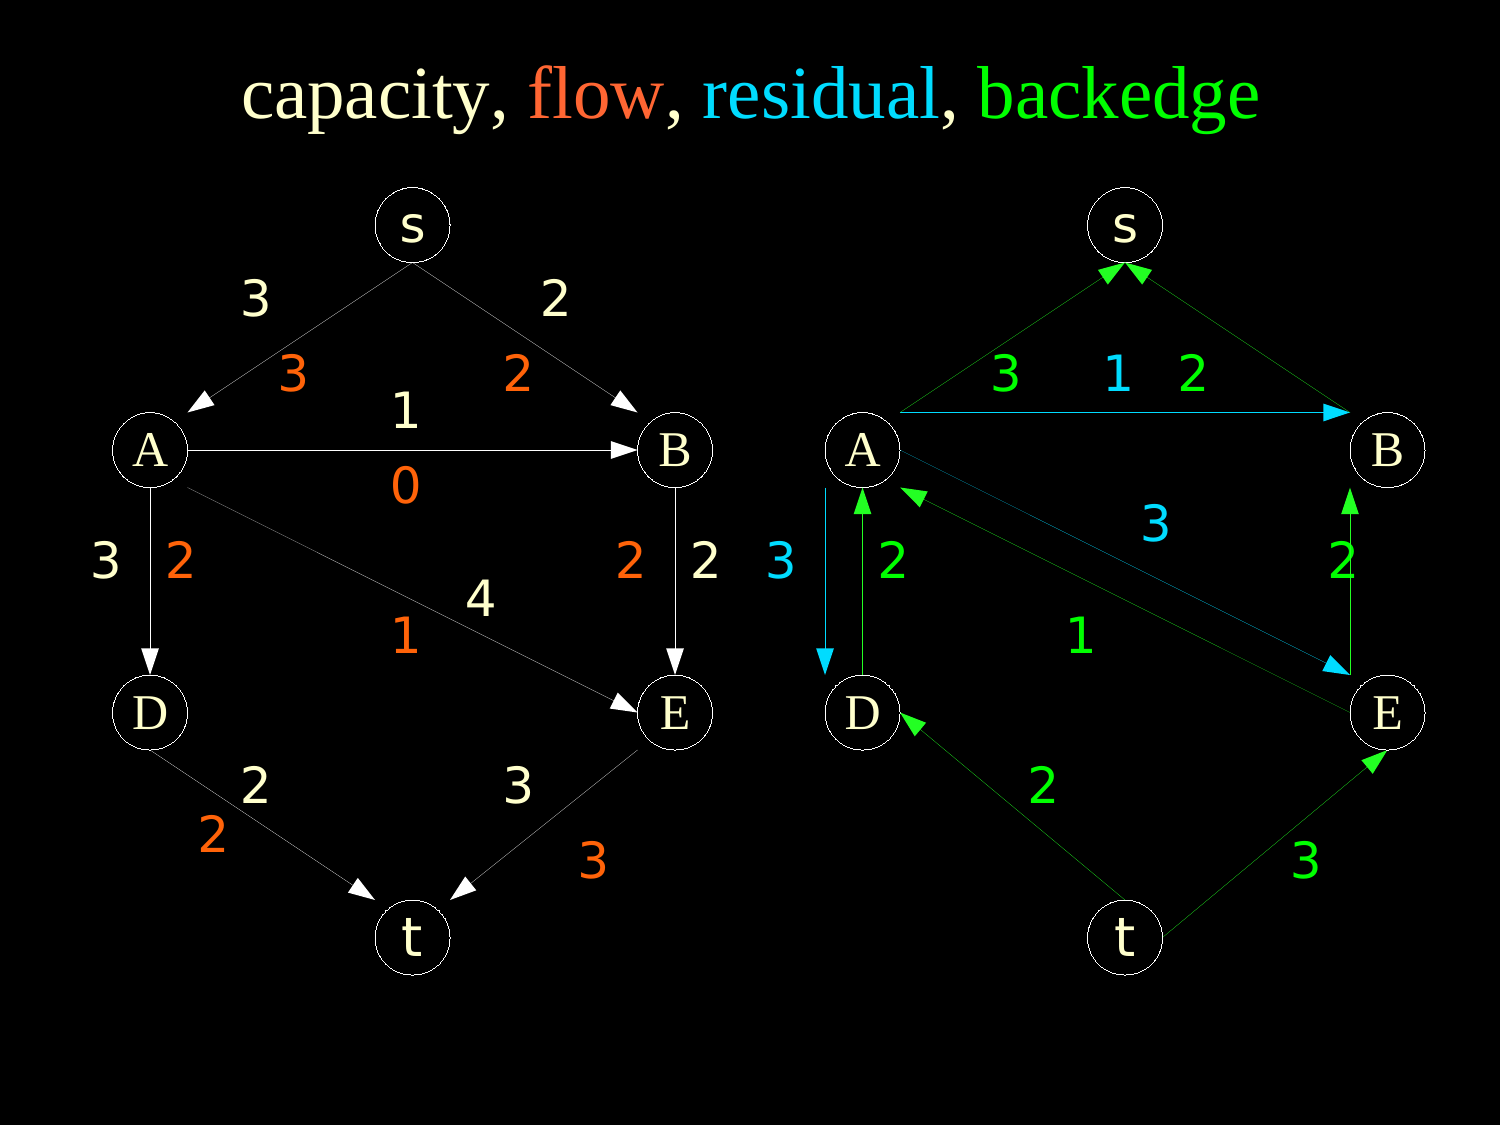

# capacity, flow, residual, backedge
s
s
3
2
3
2
3
1
2
1
A
B
A
B
0
3
3
2
2
2
3
2
2
4
1
1
D
E
D
E
2
3
2
2
3
3
t
t